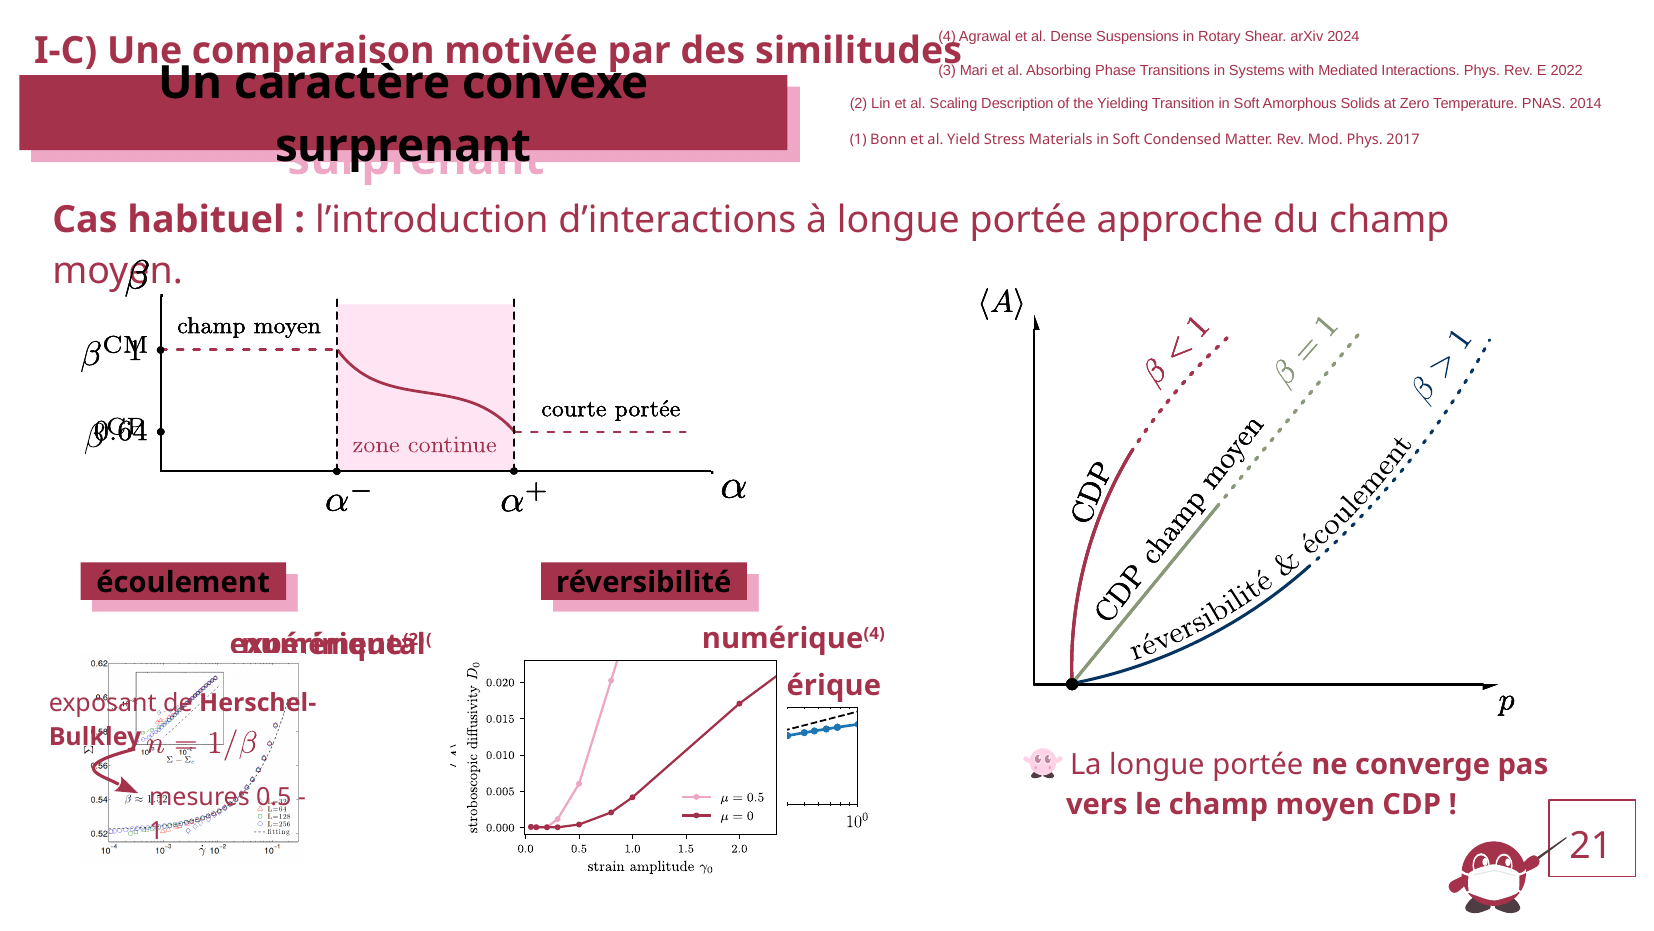

I-C) Une comparaison motivée par des similitudes
(4) Agrawal et al. Dense Suspensions in Rotary Shear. arXiv 2024
(3) Mari et al. Absorbing Phase Transitions in Systems with Mediated Interactions. Phys. Rev. E 2022
Un caractère convexe surprenant
(2) Lin et al. Scaling Description of the Yielding Transition in Soft Amorphous Solids at Zero Temperature. PNAS. 2014
(1) Bonn et al. Yield Stress Materials in Soft Condensed Matter. Rev. Mod. Phys. 2017
Cas habituel : l’introduction d’interactions à longue portée approche du champ moyen.
écoulement
réversibilité
numérique(4)
numérique(2)
expérimental(1)
numérique(3)
exposant de Herschel-Bulkley
 La longue portée ne converge pas vers le champ moyen CDP !
mesures 0.5 - 1